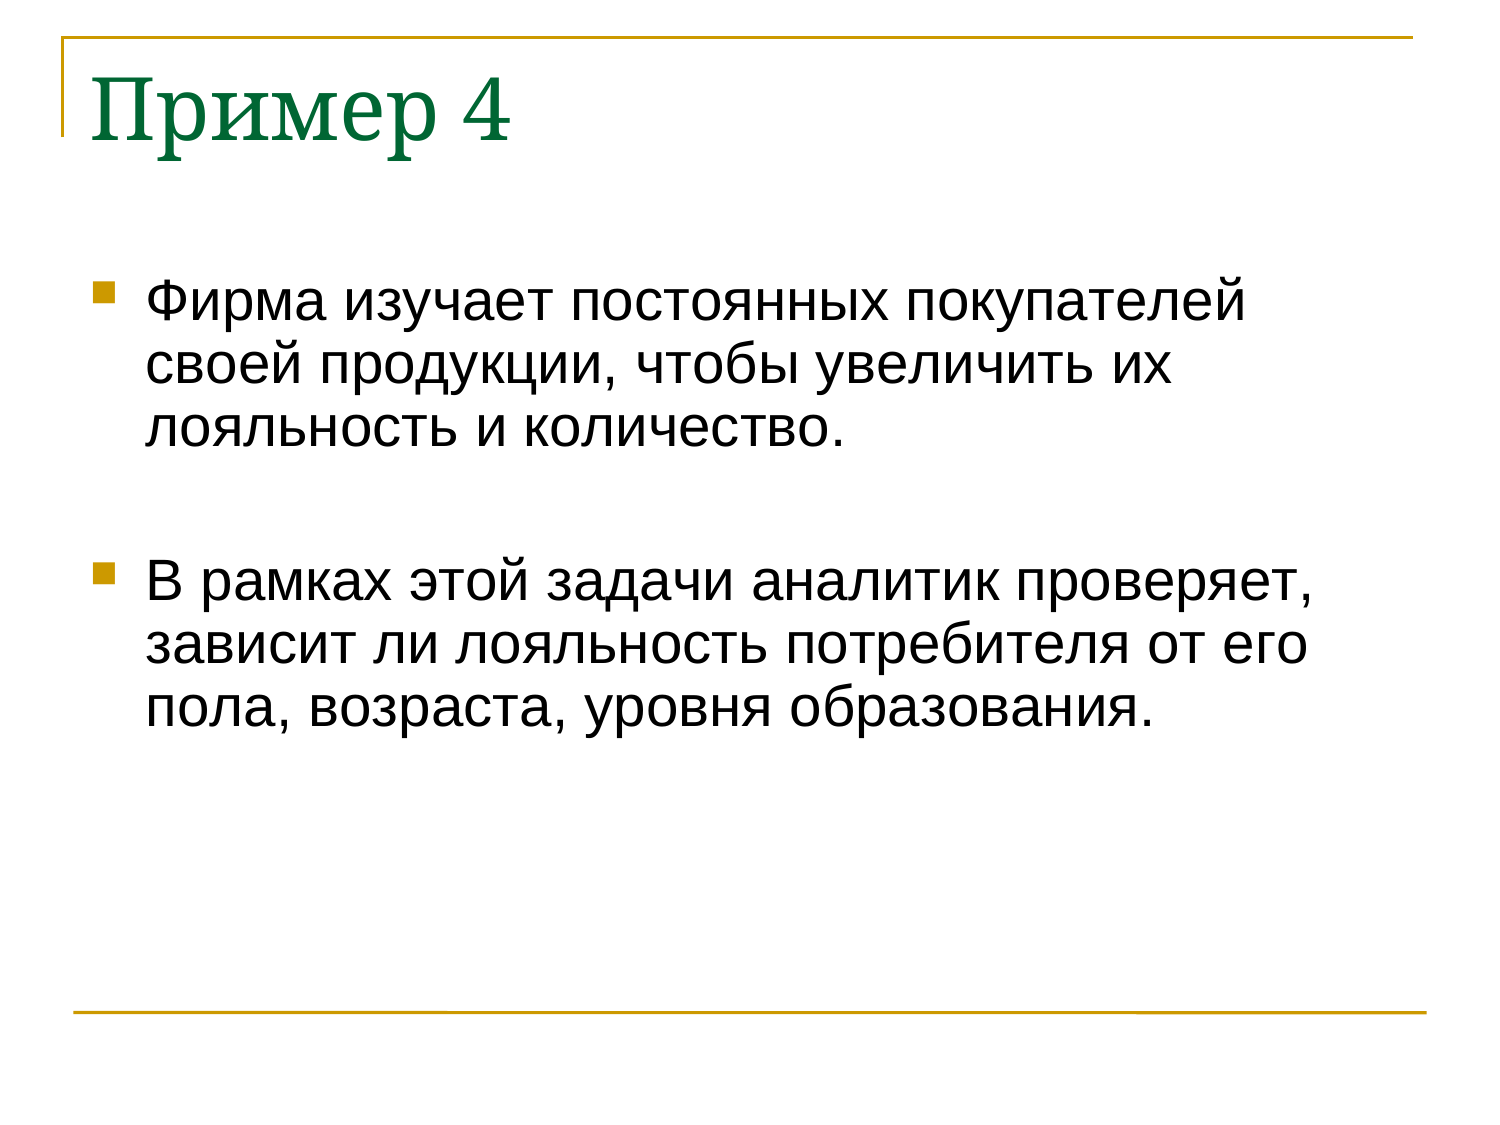

# Пример 4
Фирма изучает постоянных покупателей своей продукции, чтобы увеличить их лояльность и количество.
В рамках этой задачи аналитик проверяет, зависит ли лояльность потребителя от его пола, возраста, уровня образования.